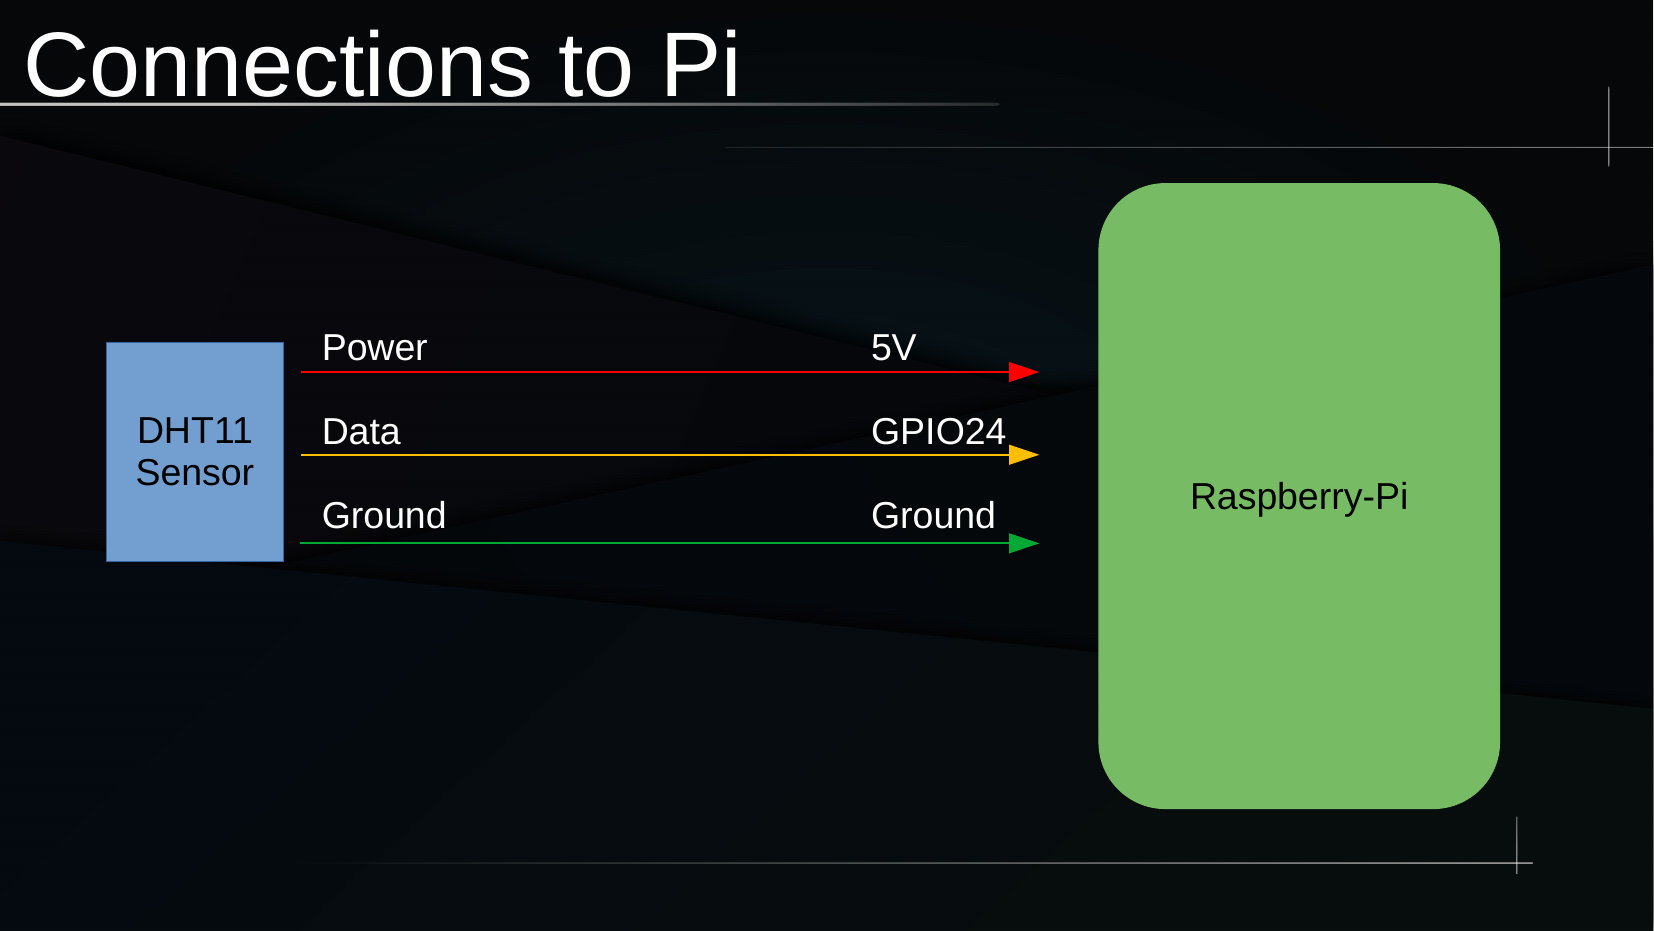

# Connections to Pi
Raspberry-Pi
Power
Data
Ground
5V
GPIO24
Ground
DHT11
Sensor